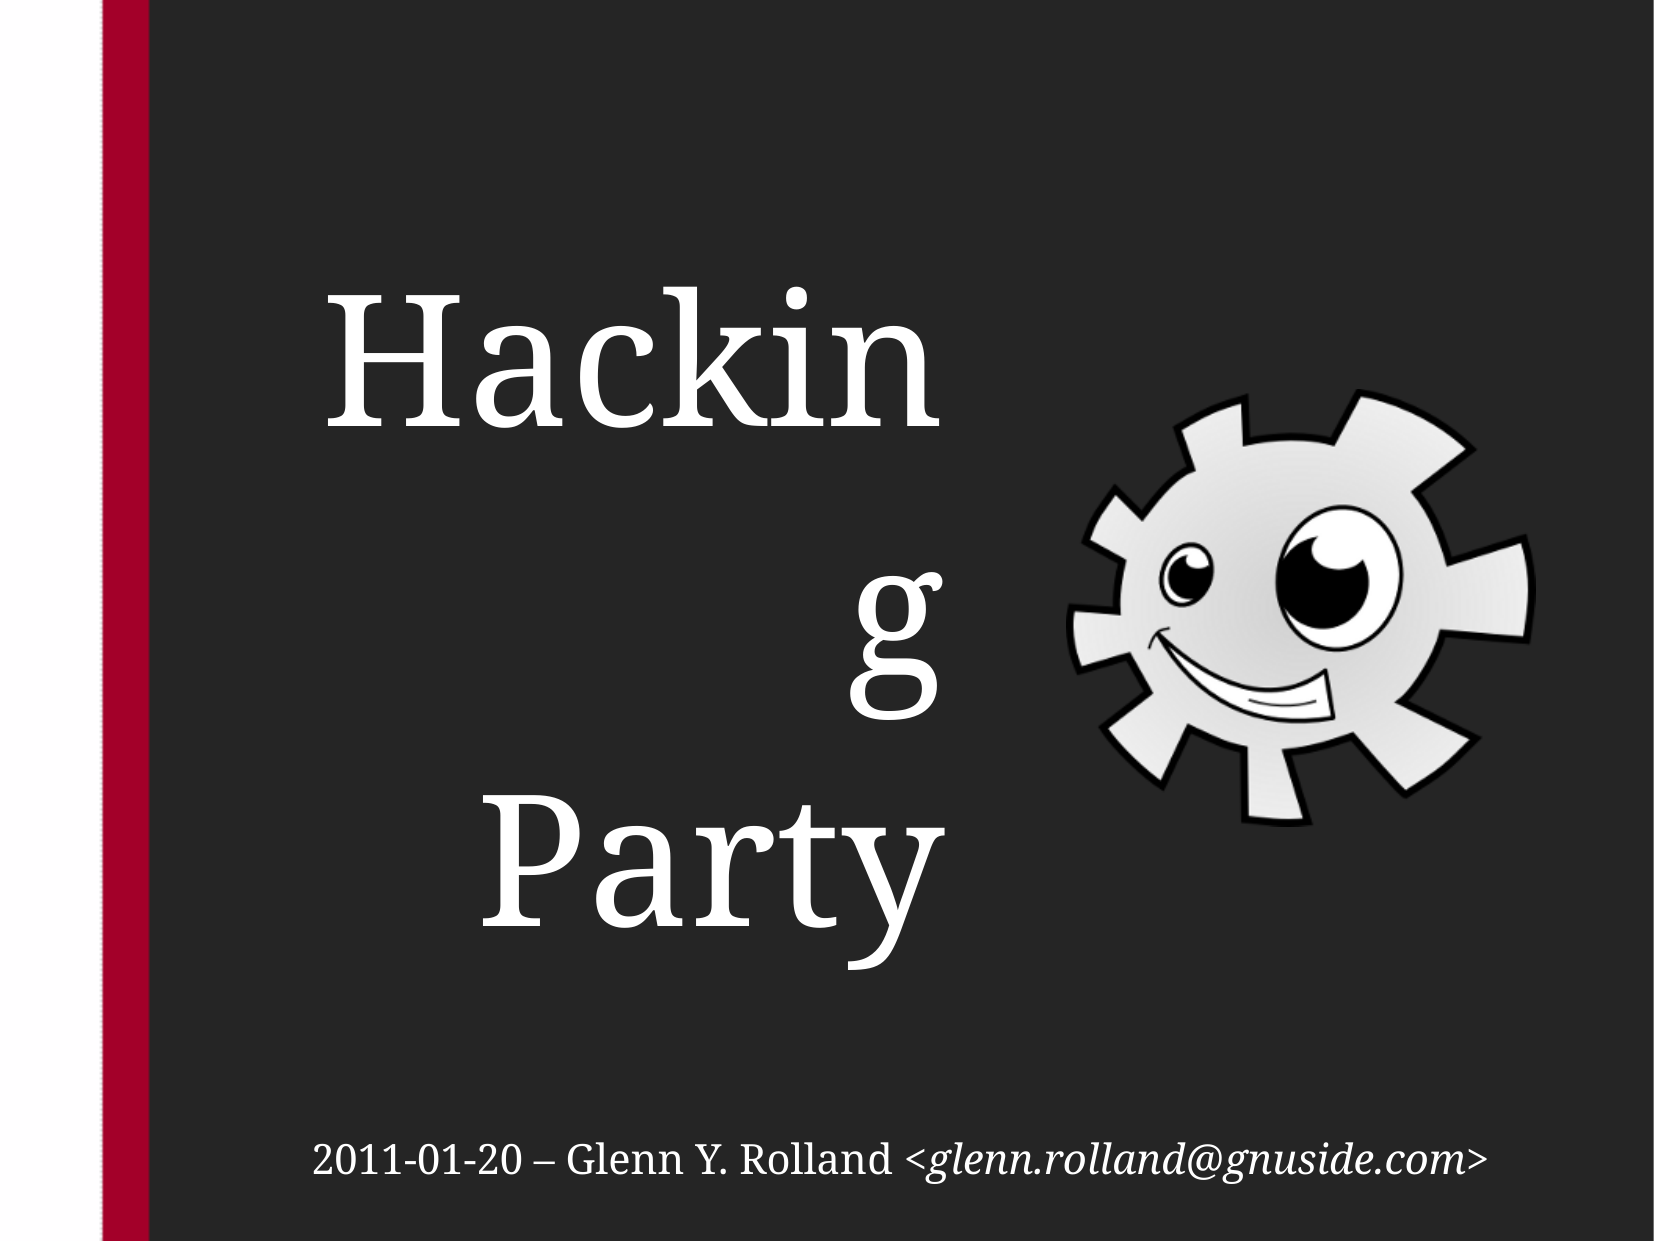

# Hacking
Party
2011-01-20 – Glenn Y. Rolland <glenn.rolland@gnuside.com>